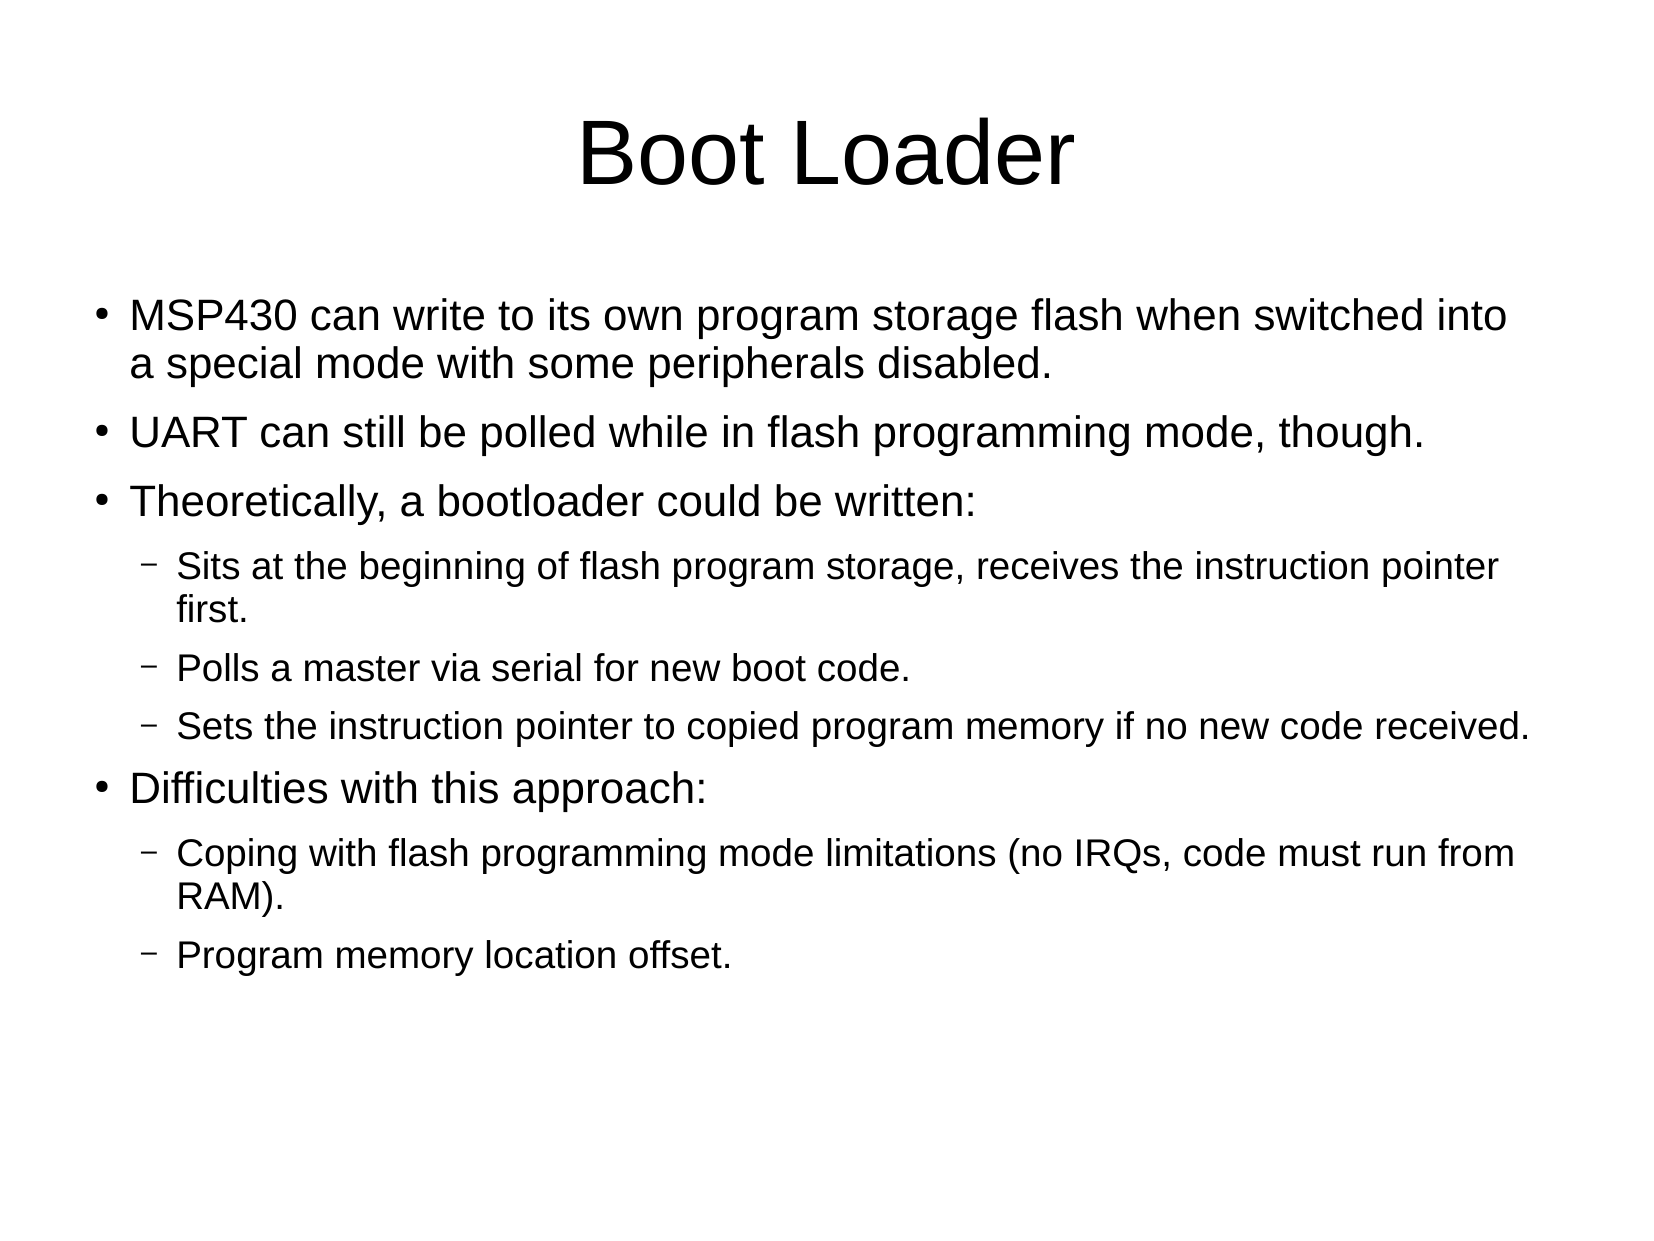

# Boot Loader
MSP430 can write to its own program storage flash when switched into a special mode with some peripherals disabled.
UART can still be polled while in flash programming mode, though.
Theoretically, a bootloader could be written:
Sits at the beginning of flash program storage, receives the instruction pointer first.
Polls a master via serial for new boot code.
Sets the instruction pointer to copied program memory if no new code received.
Difficulties with this approach:
Coping with flash programming mode limitations (no IRQs, code must run from RAM).
Program memory location offset.